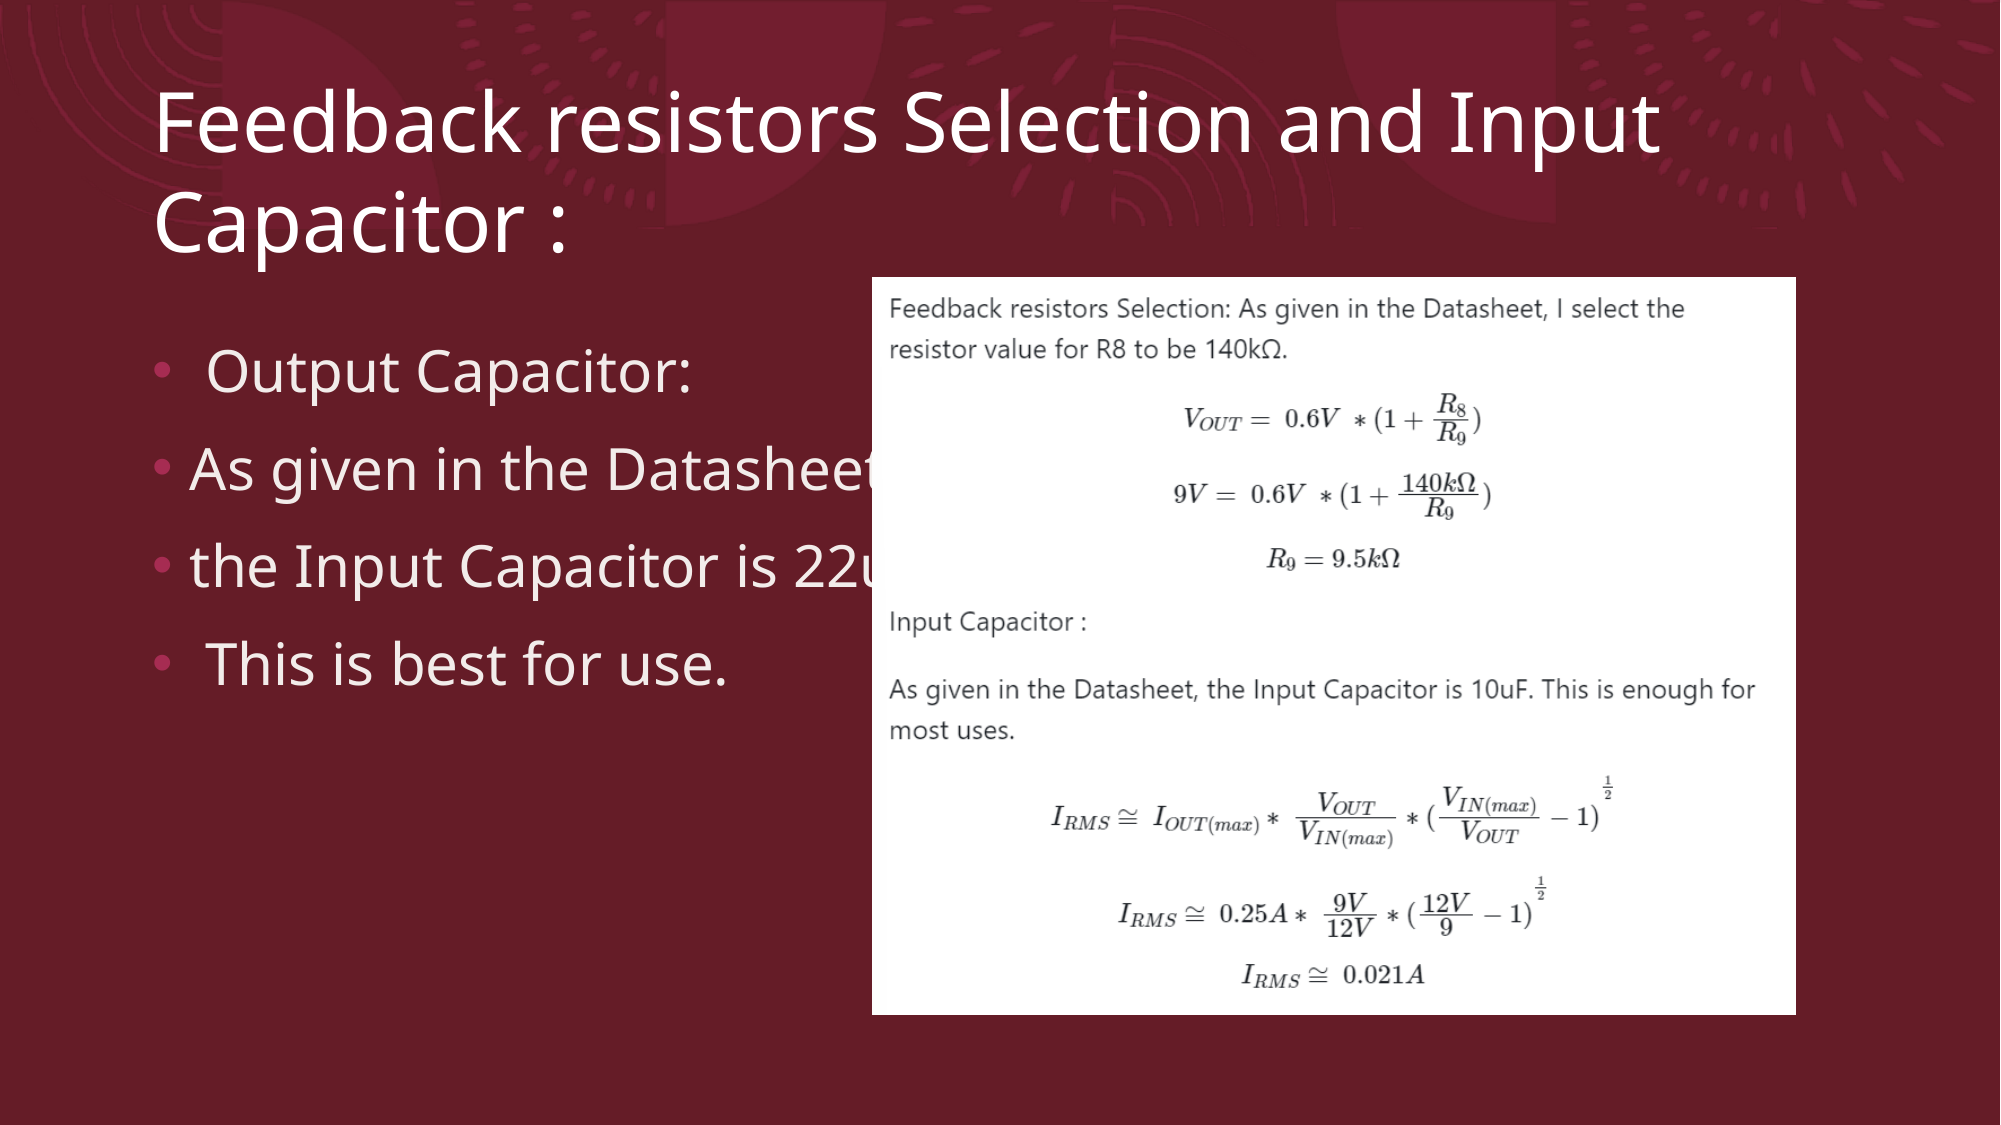

# Feedback resistors Selection and Input Capacitor :
 Output Capacitor:
As given in the Datasheet,
the Input Capacitor is 22uF.
 This is best for use.